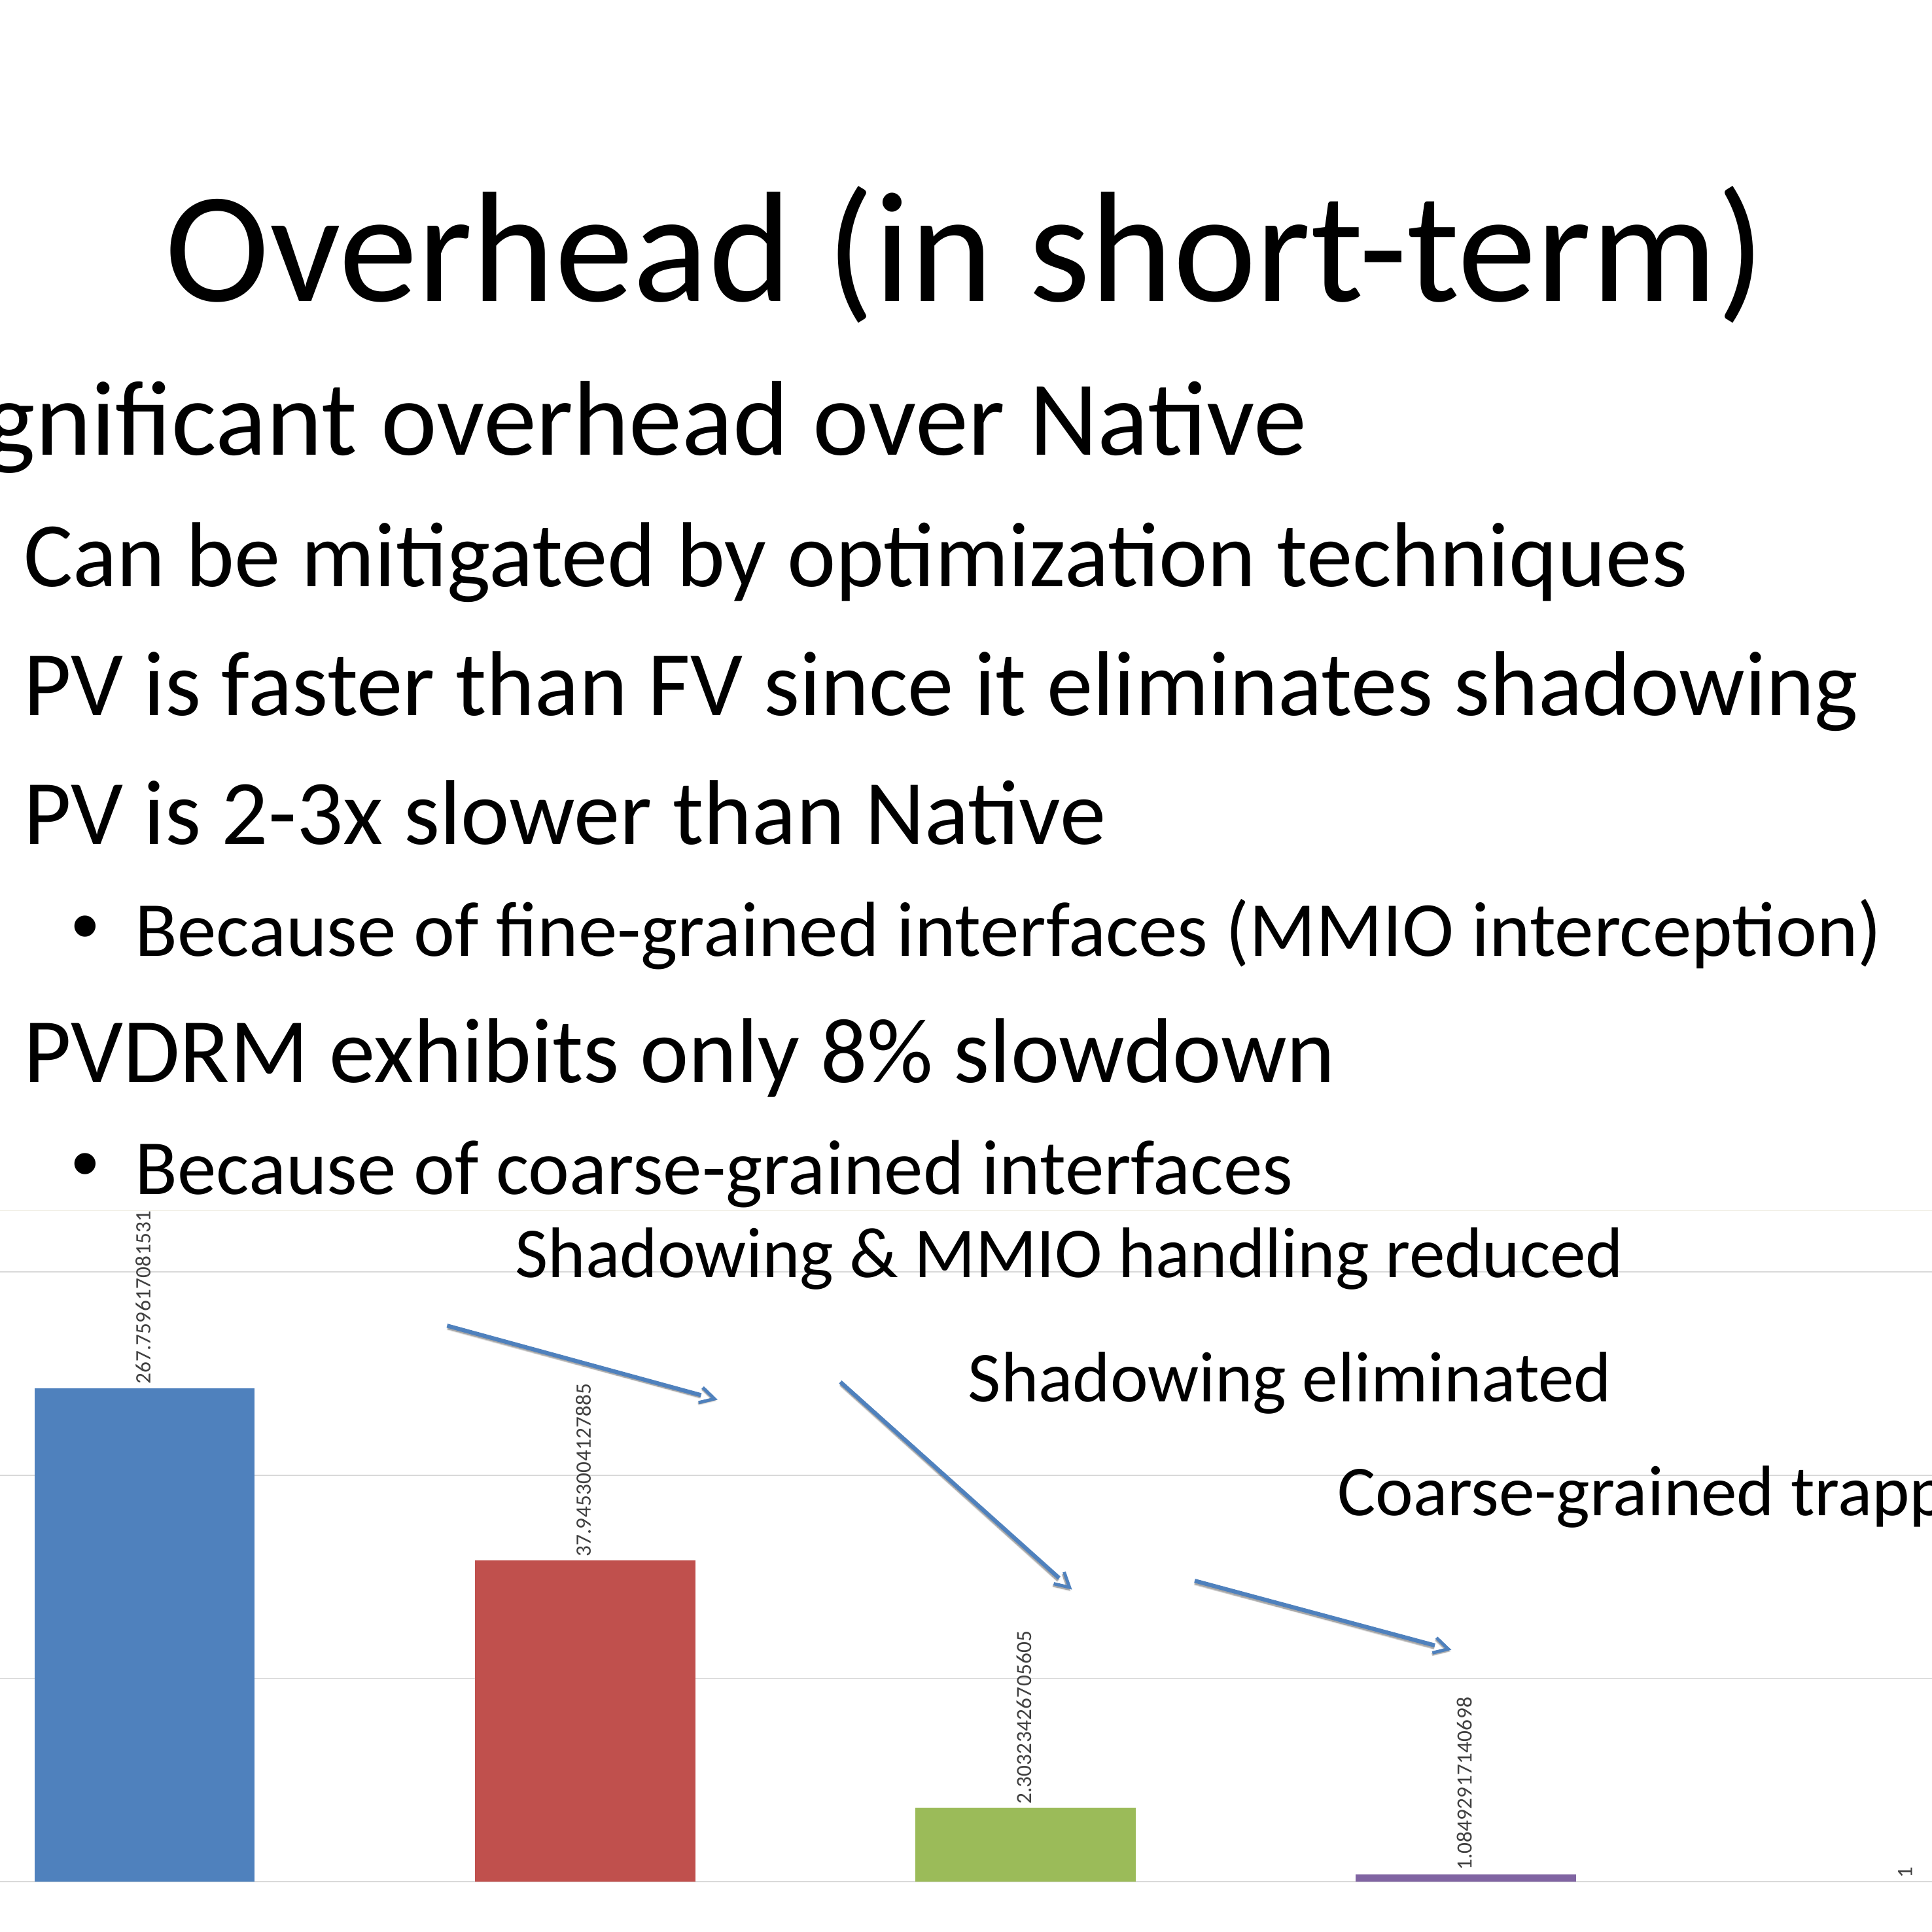

# Overhead (in short-term)
Significant overhead over Native
Can be mitigated by optimization techniques
PV is faster than FV since it eliminates shadowing
PV is 2-3x slower than Native
Because of fine-grained interfaces (MMIO interception)
PVDRM exhibits only 8% slowdown
Because of coarse-grained interfaces
### Chart
| Category | |
|---|---|
| None | 267.759617081531 |
| None | 37.9453004127885 |
| None | 2.30323426705605 |
| None | 1.08492917140698 |
| None | 1.0 |Shadowing & MMIO handling reduced
Shadowing eliminated
Coarse-grained trapping